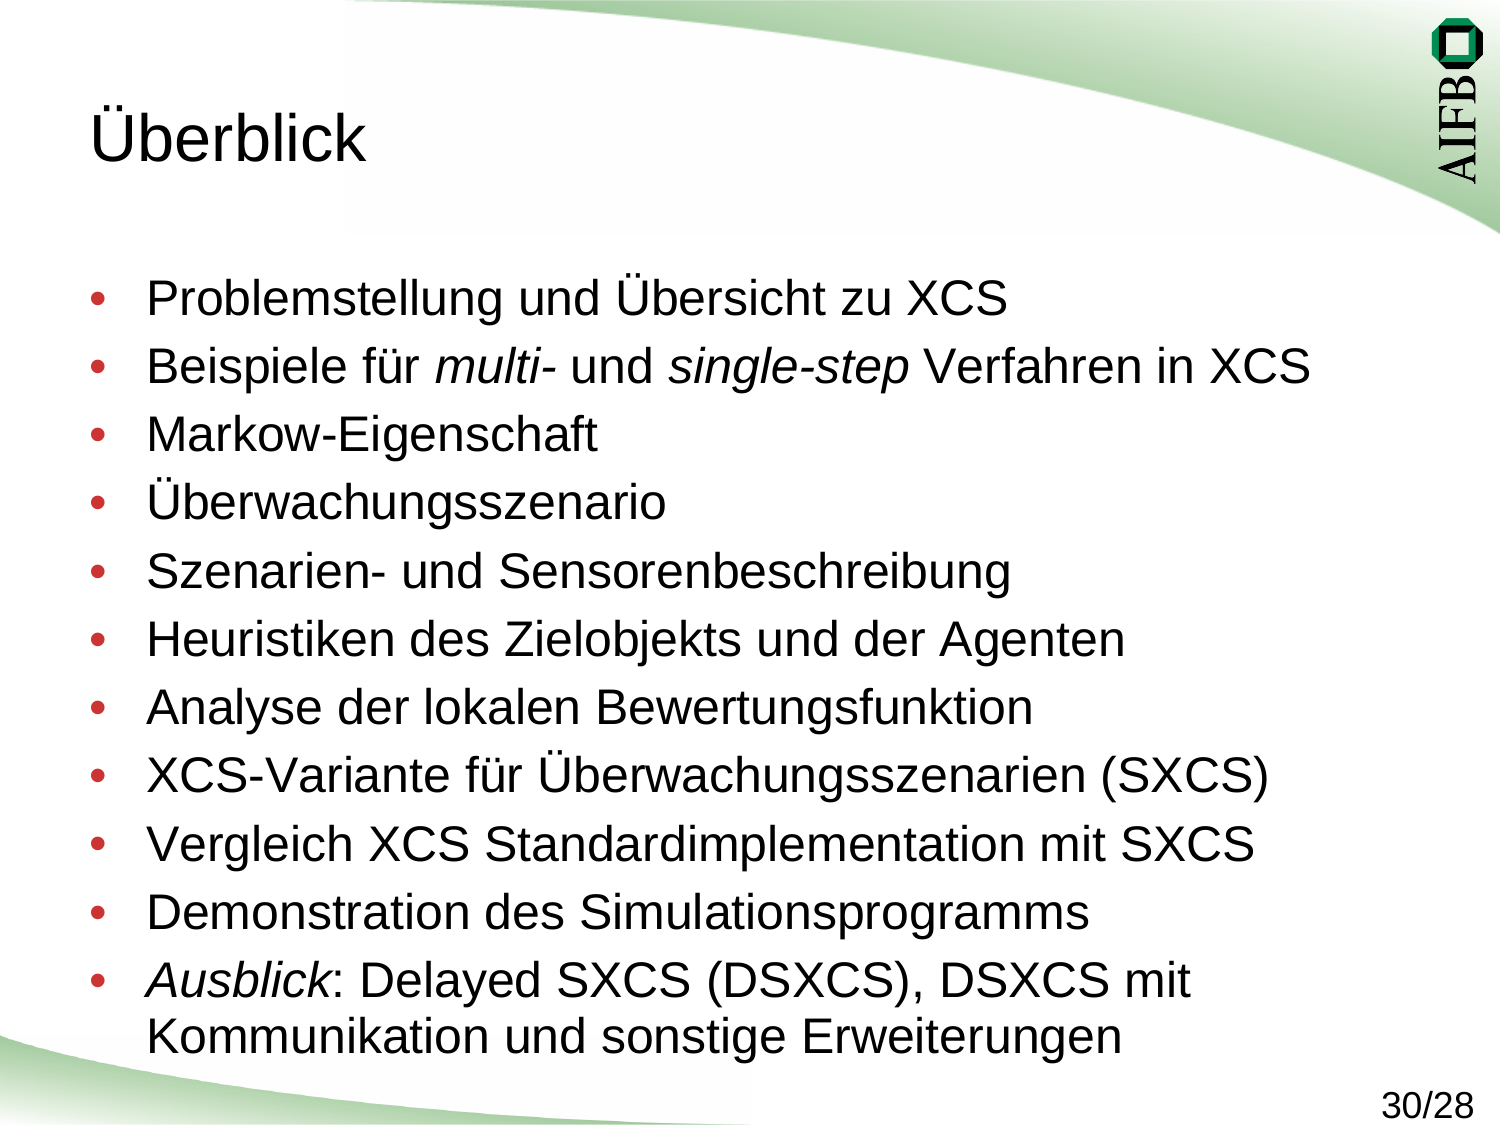

# Überblick
Problemstellung und Übersicht zu XCS
Beispiele für multi- und single-step Verfahren in XCS
Markow-Eigenschaft
Überwachungsszenario
Szenarien- und Sensorenbeschreibung
Heuristiken des Zielobjekts und der Agenten
Analyse der lokalen Bewertungsfunktion
XCS-Variante für Überwachungsszenarien (SXCS)
Vergleich XCS Standardimplementation mit SXCS
Demonstration des Simulationsprogramms
Ausblick: Delayed SXCS (DSXCS), DSXCS mit Kommunikation und sonstige Erweiterungen
30